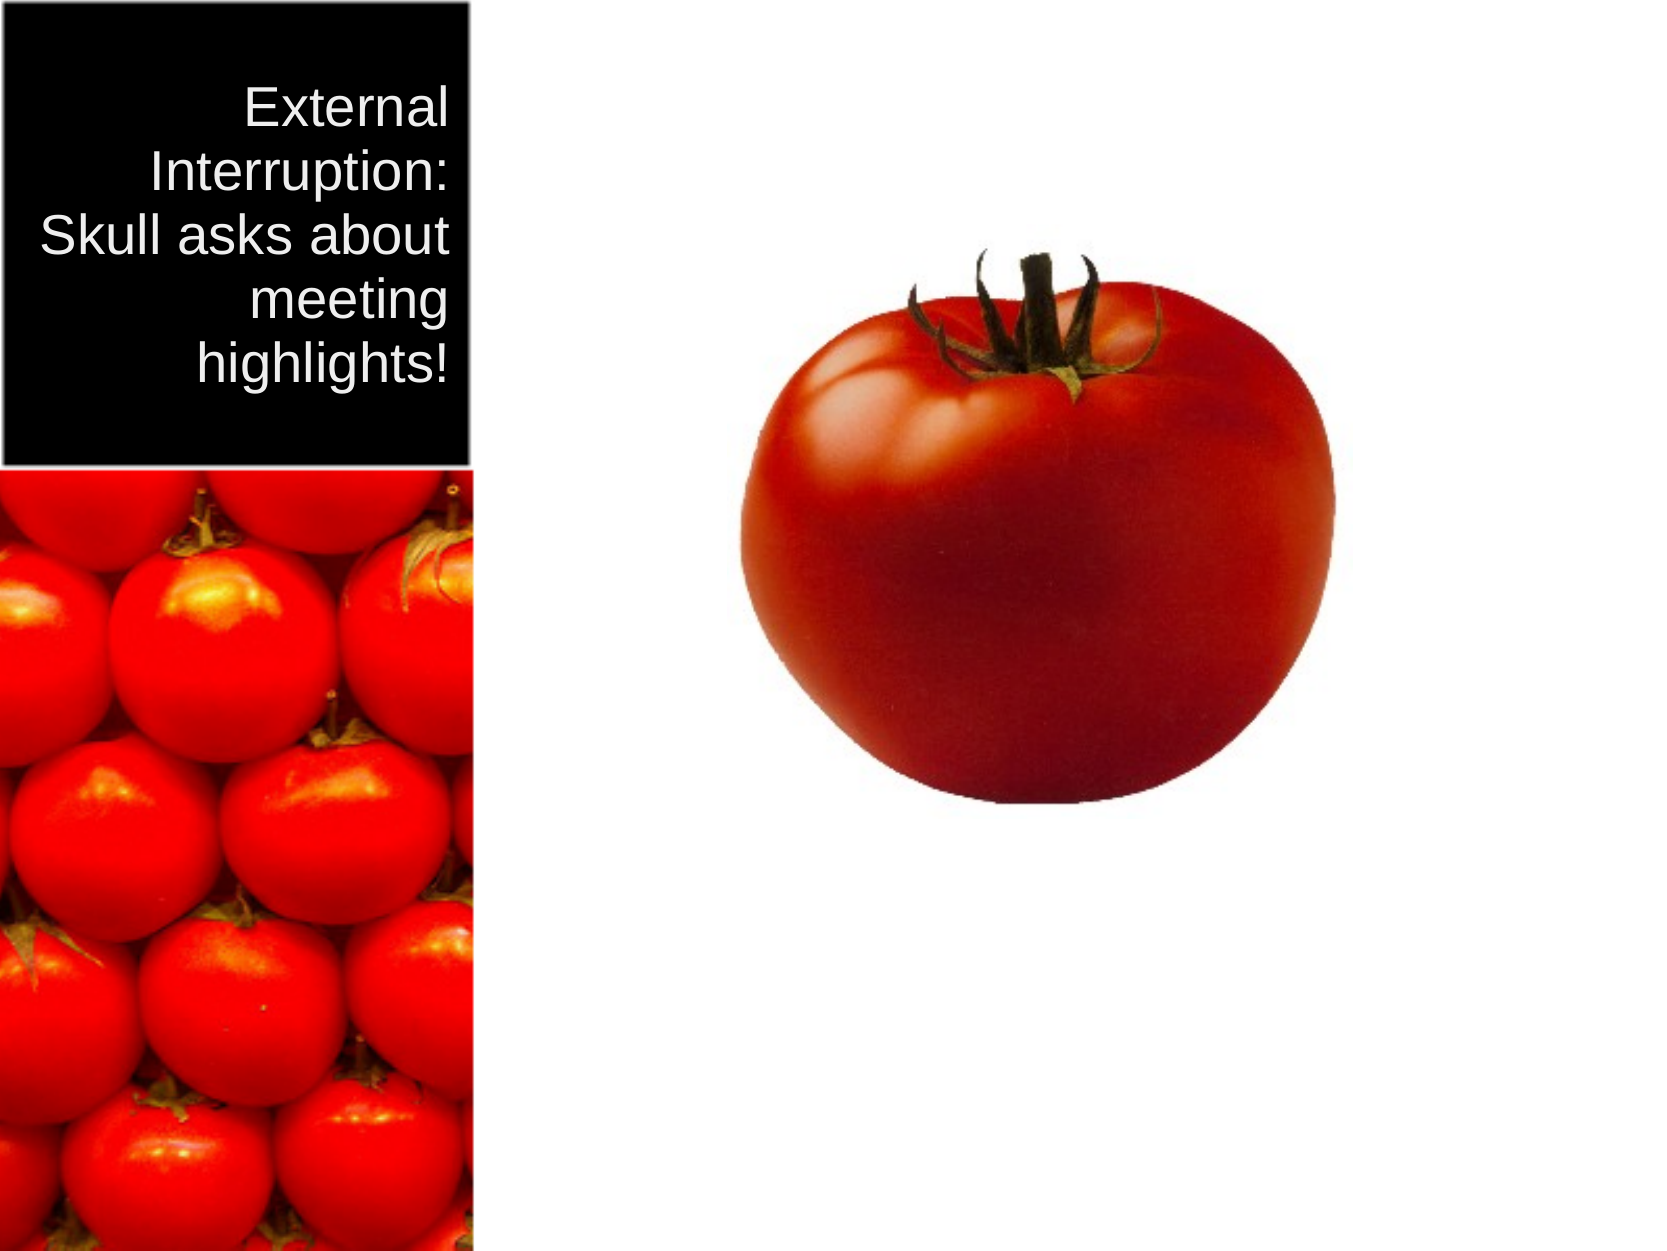

External Interruption: Skull asks about meeting highlights!